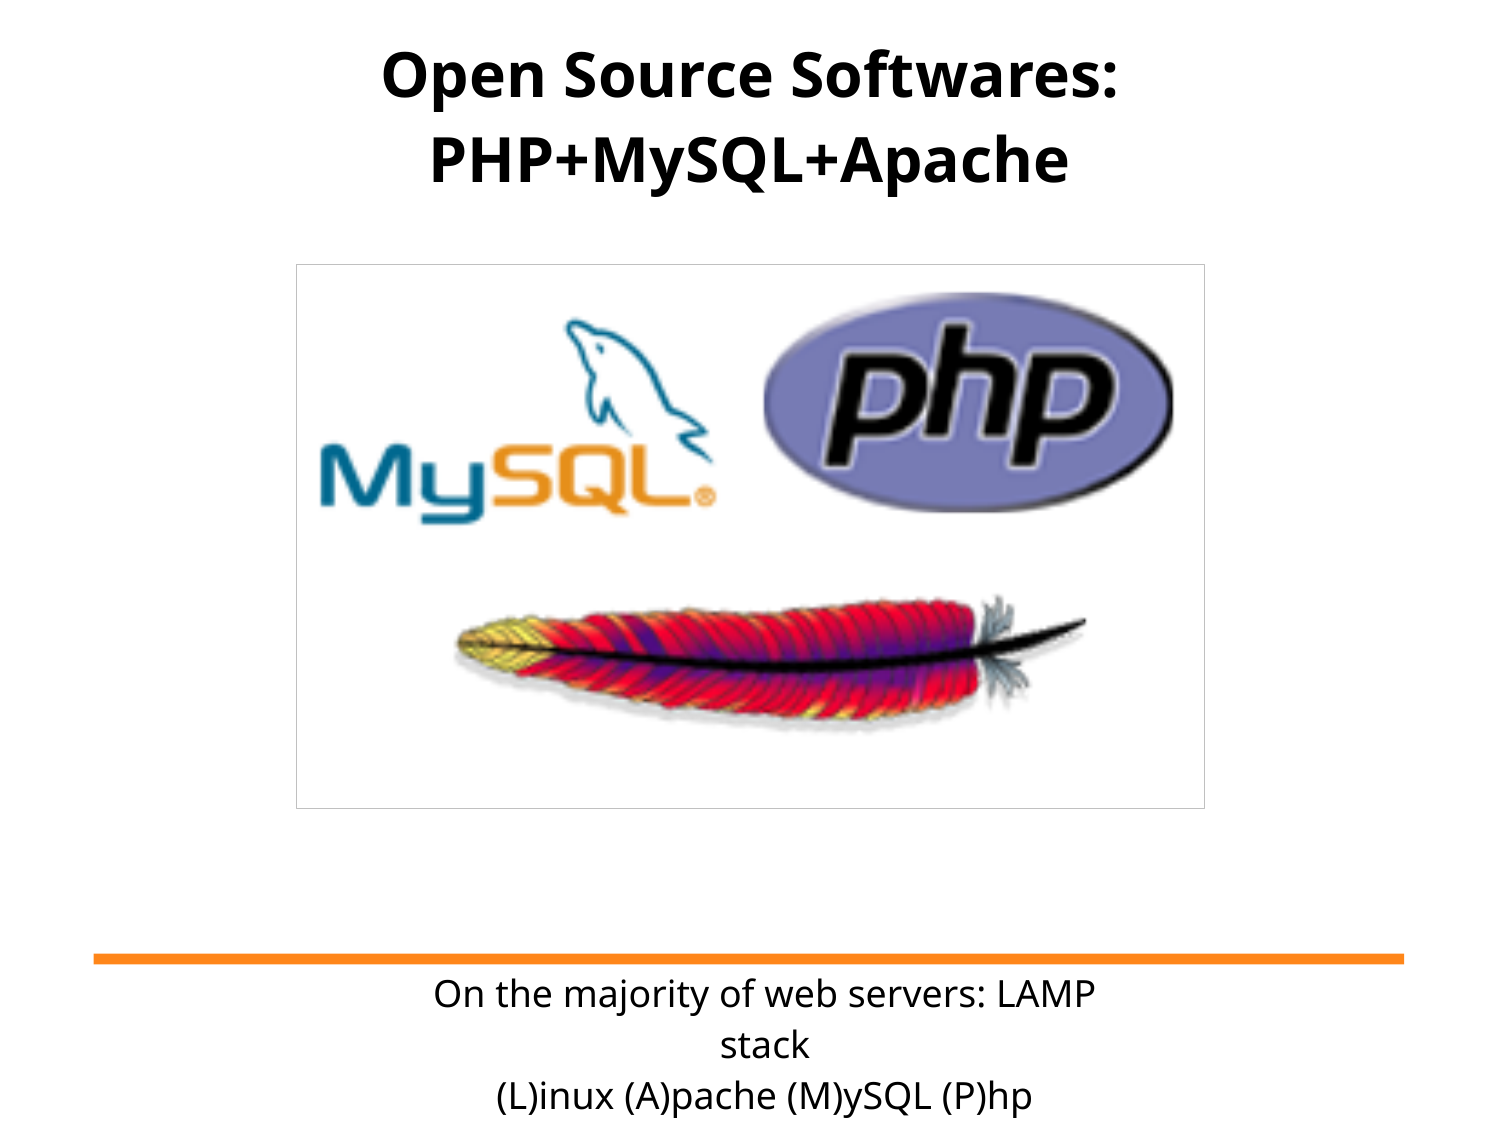

# Open Source Softwares: PHP+MySQL+Apache
On the majority of web servers: LAMP stack
(L)inux (A)pache (M)ySQL (P)hp